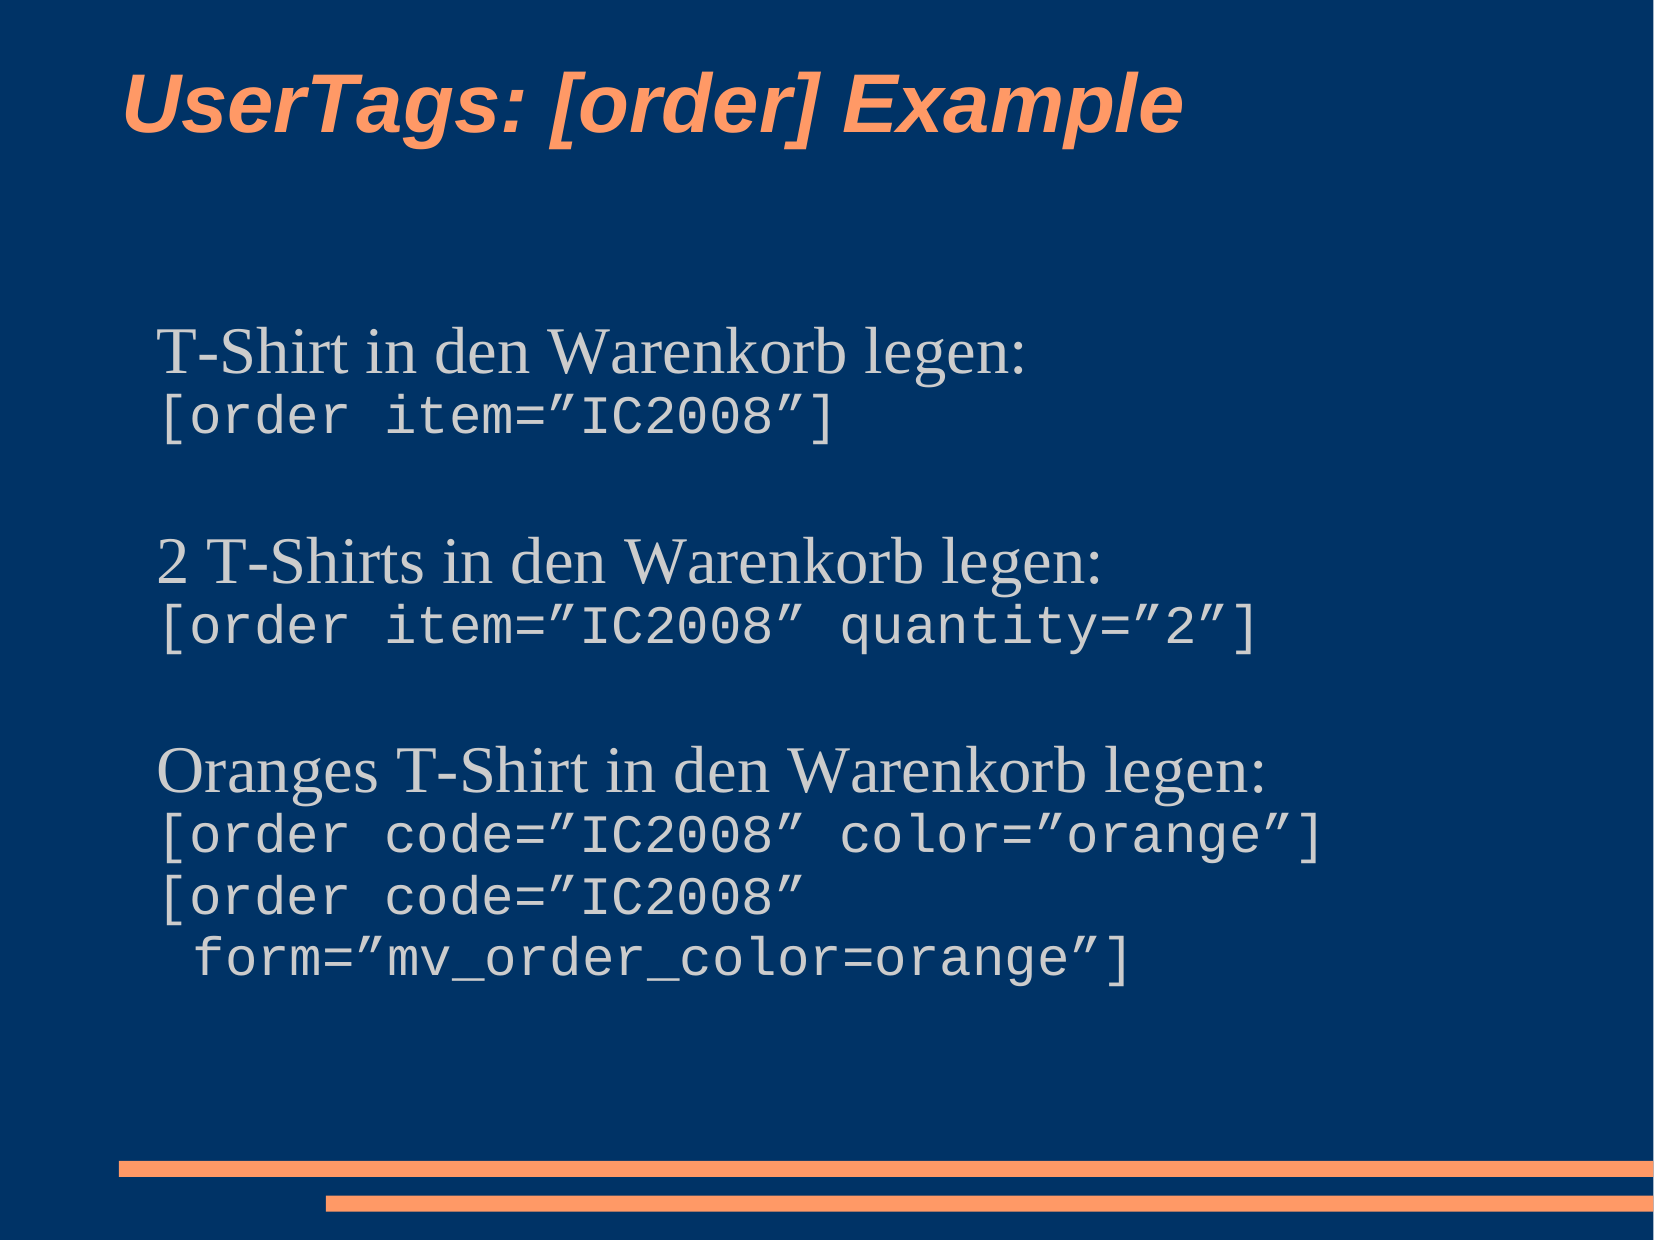

# UserTags: [order] Example
T-Shirt in den Warenkorb legen:
[order item=”IC2008”]
2 T-Shirts in den Warenkorb legen:
[order item=”IC2008” quantity=”2”]
Oranges T-Shirt in den Warenkorb legen:
[order code=”IC2008” color=”orange”]
[order code=”IC2008” form=”mv_order_color=orange”]